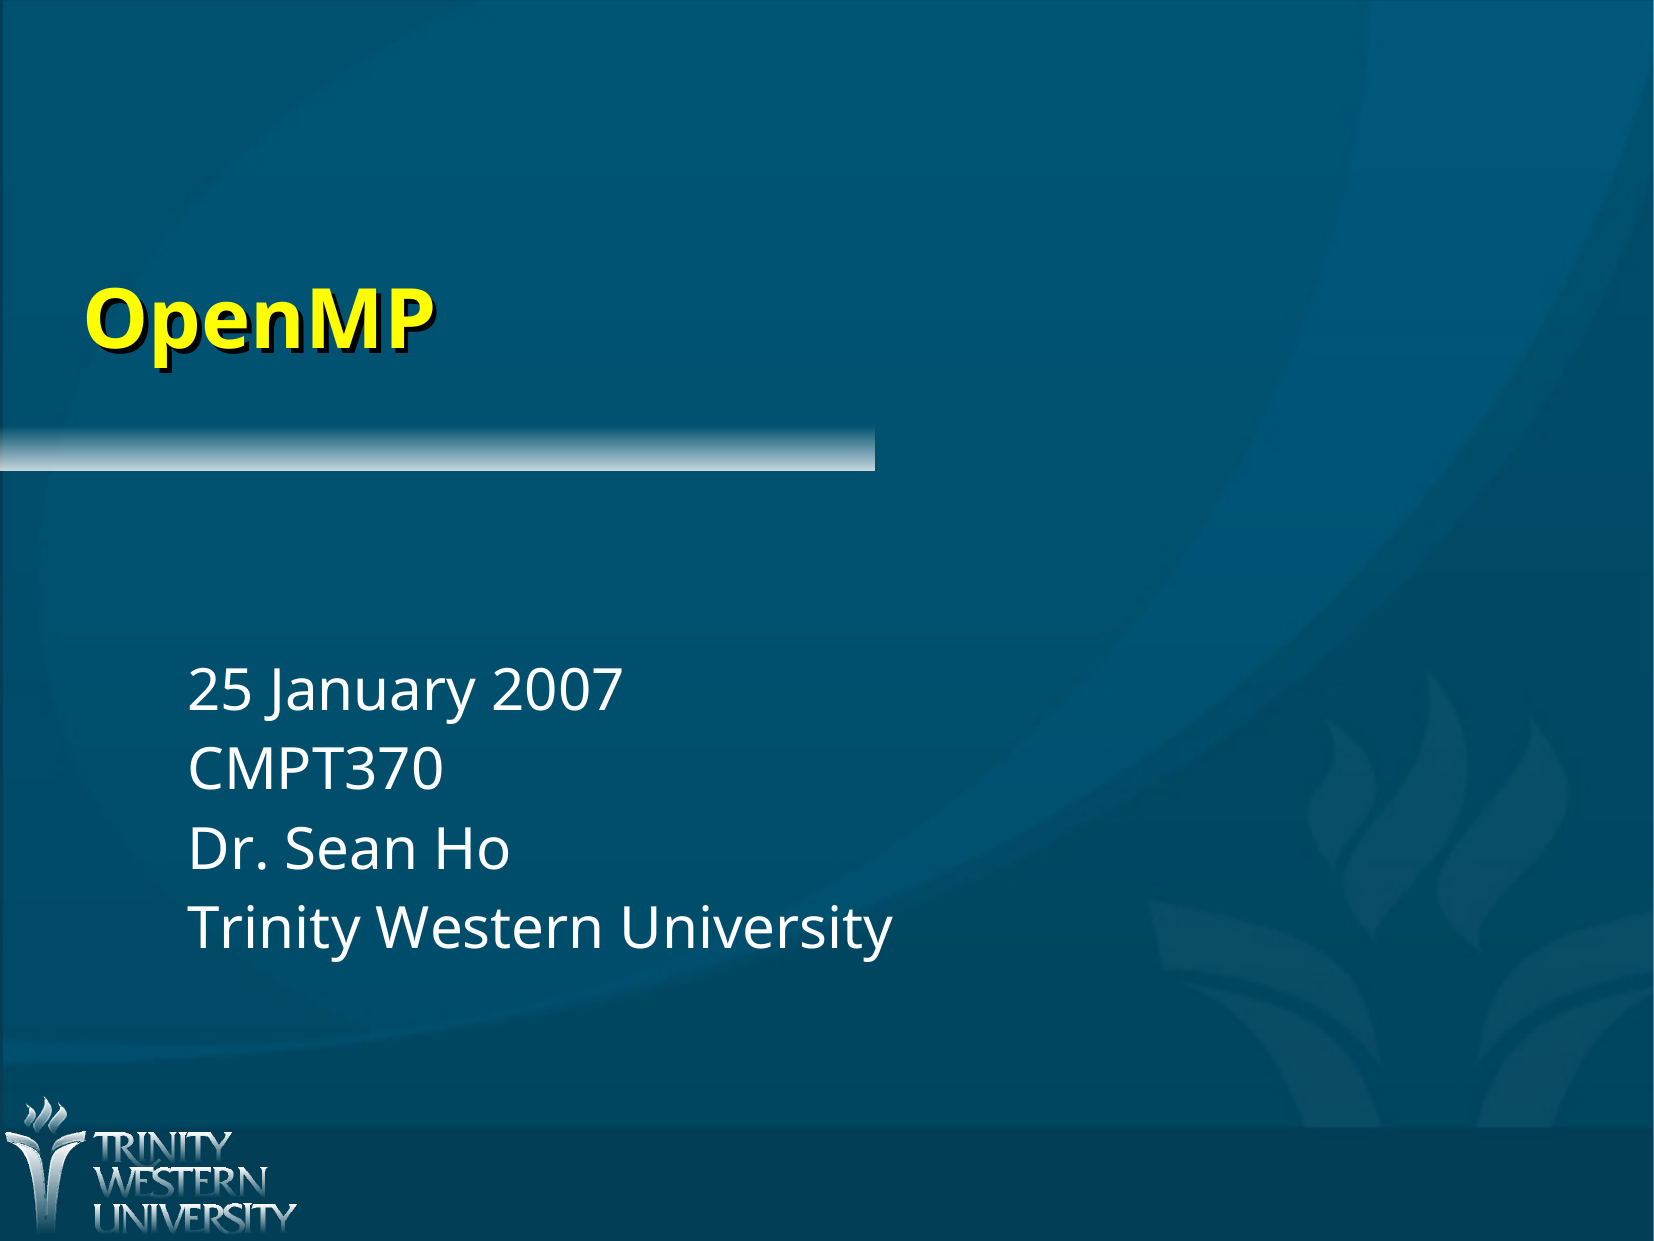

# OpenMP
25 January 2007
CMPT370
Dr. Sean Ho
Trinity Western University